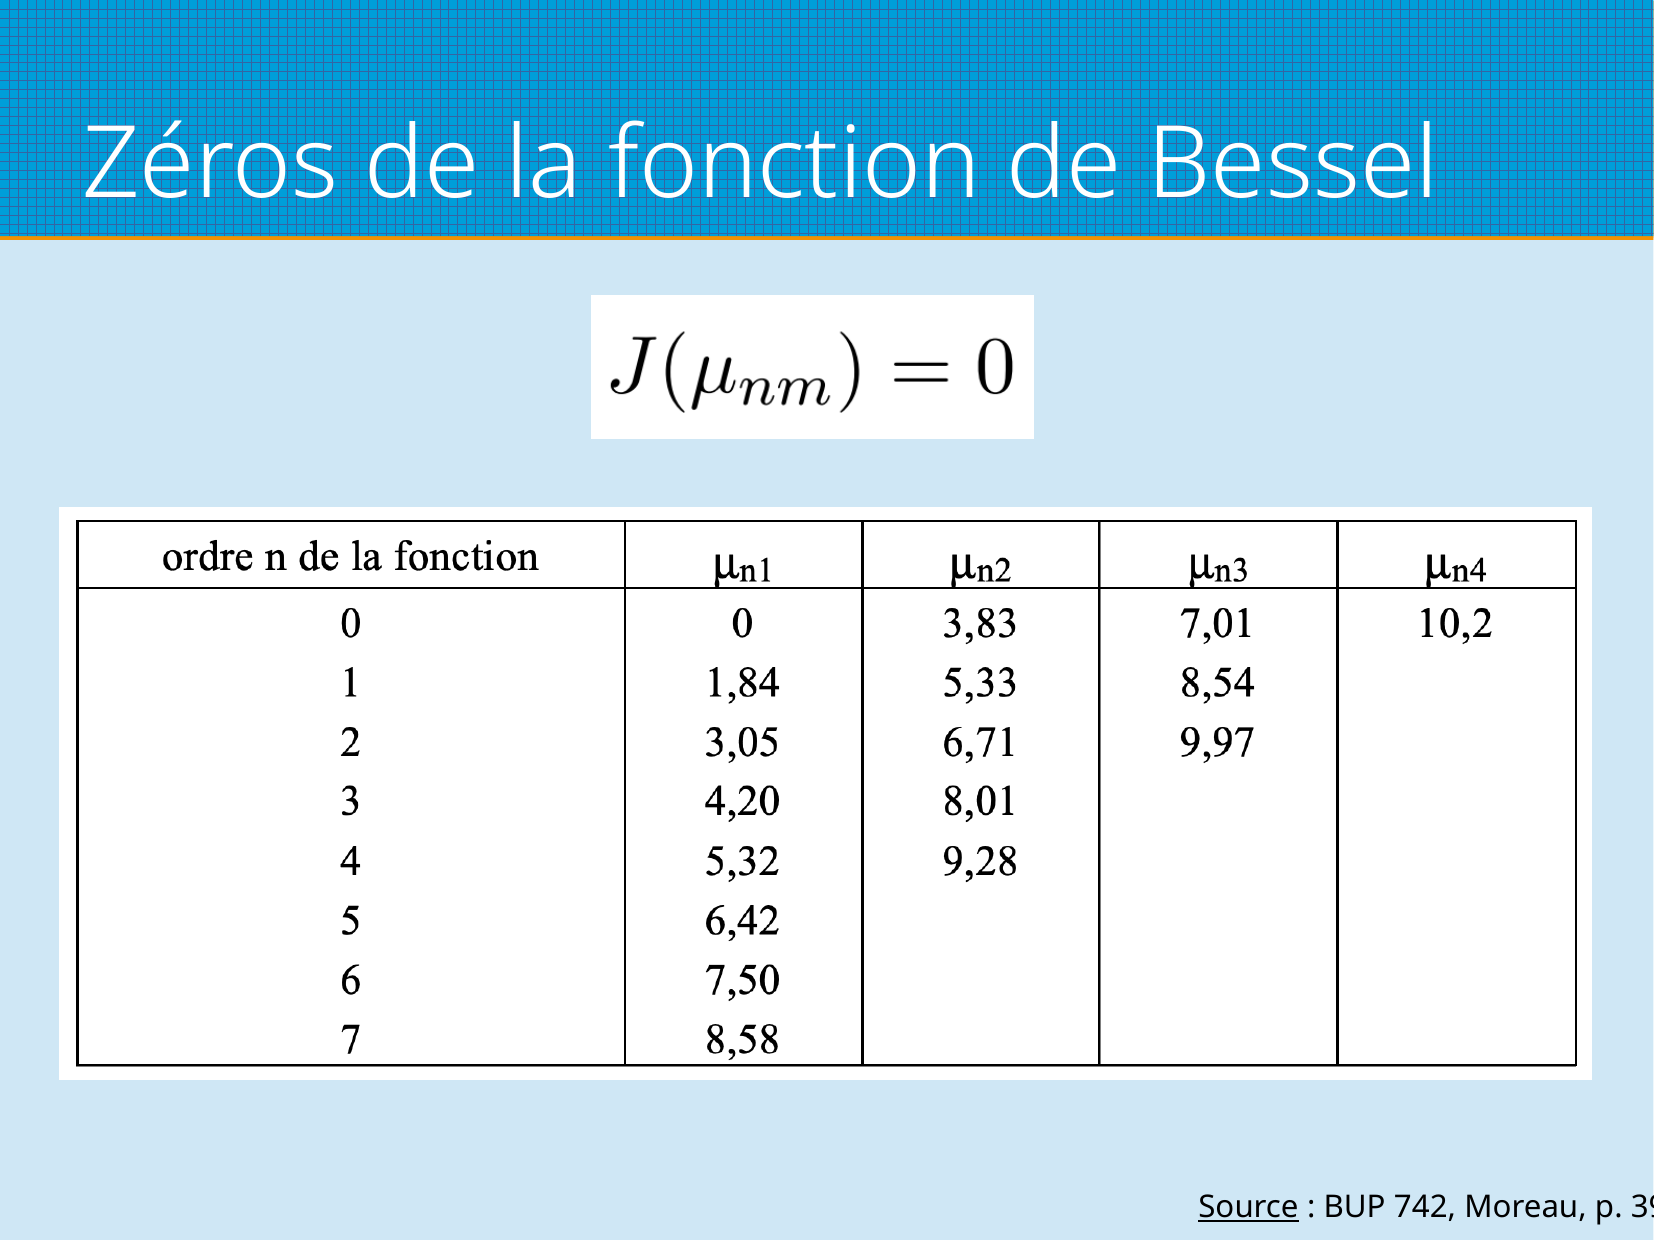

# Zéros de la fonction de Bessel
Source : BUP 742, Moreau, p. 392